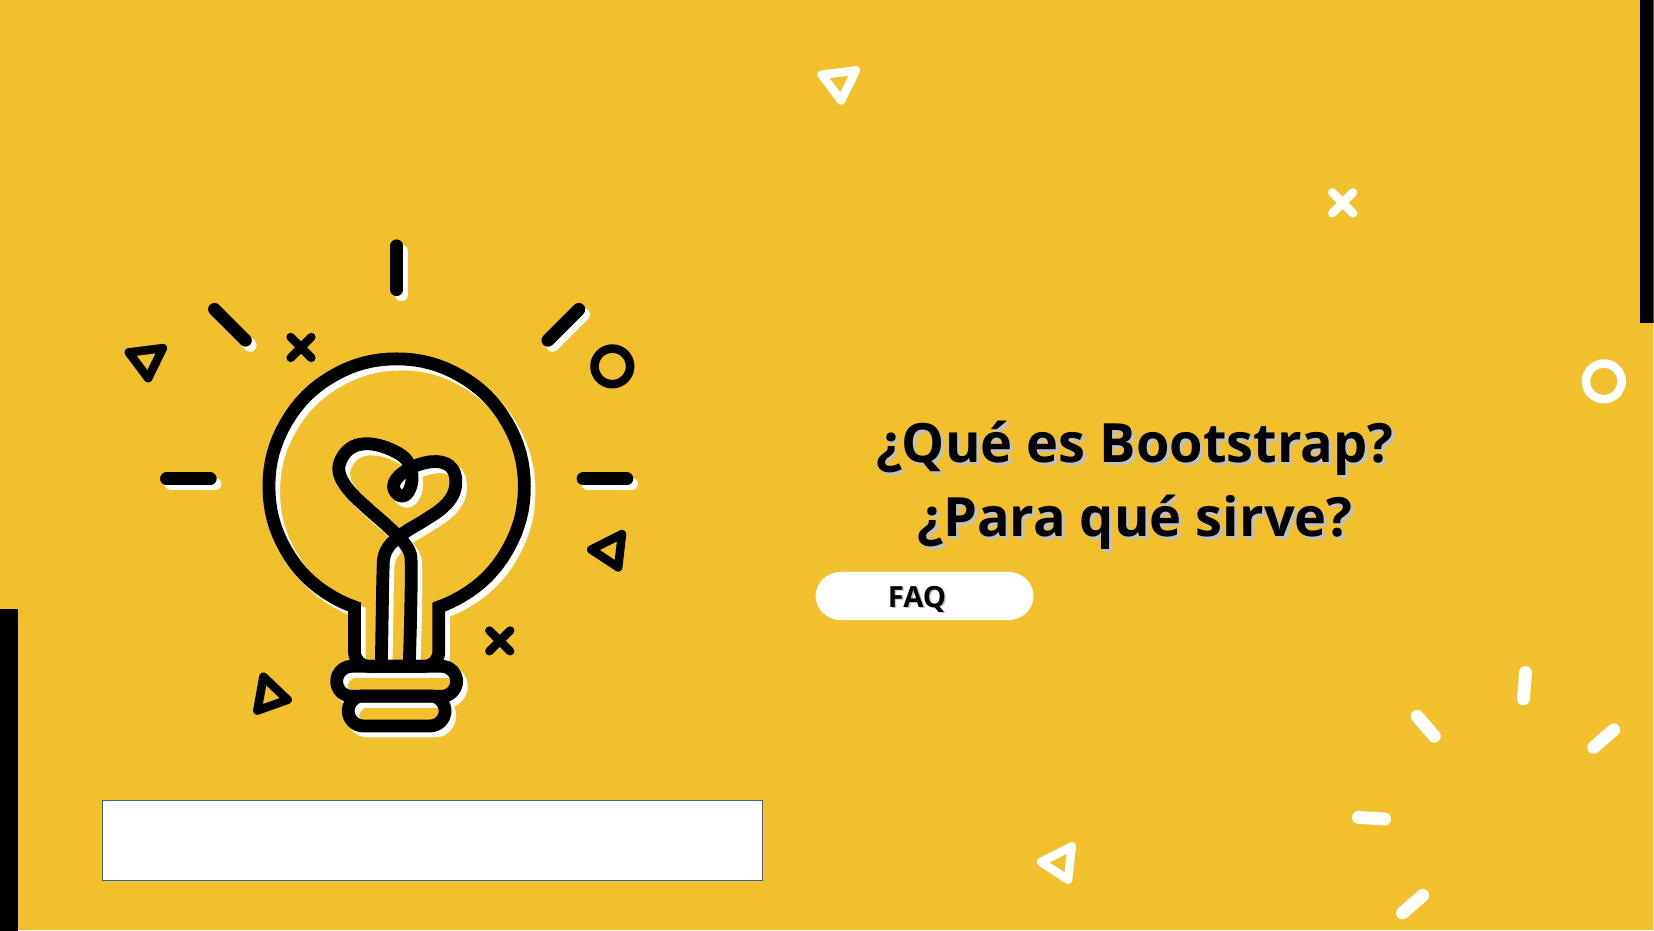

# ¿Qué es Bootstrap? ¿Para qué sirve?
FAQ